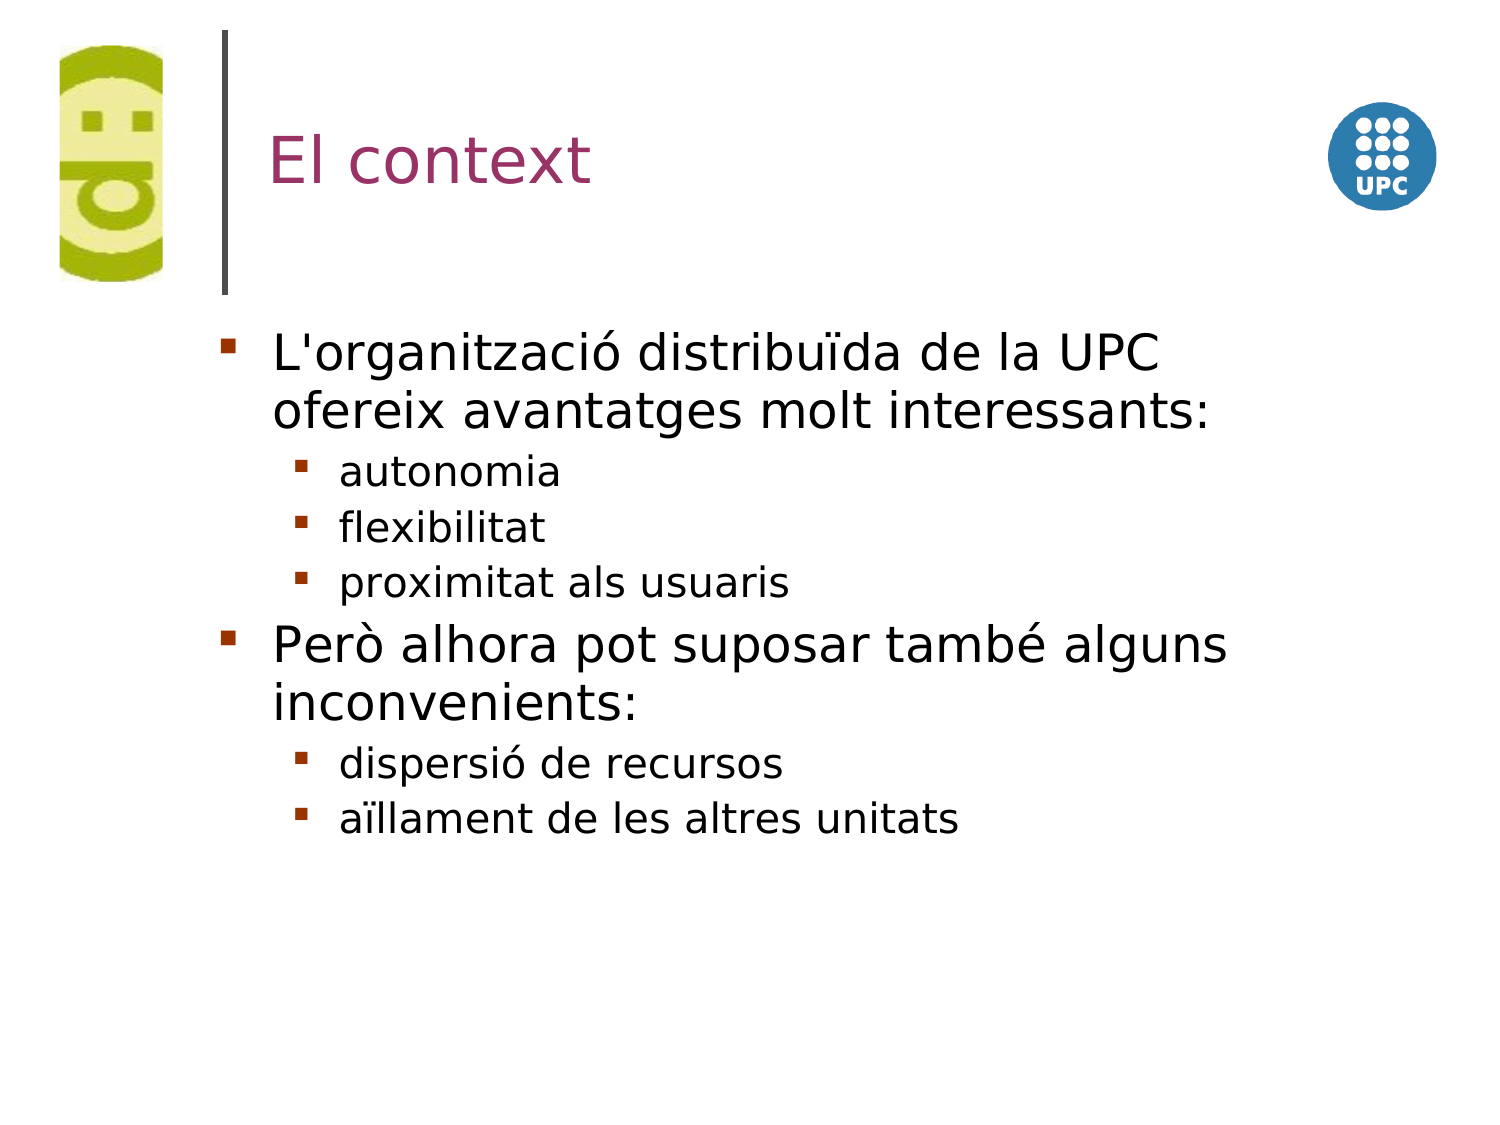

# El context
L'organització distribuïda de la UPC ofereix avantatges molt interessants:
autonomia
flexibilitat
proximitat als usuaris
Però alhora pot suposar també alguns inconvenients:
dispersió de recursos
aïllament de les altres unitats